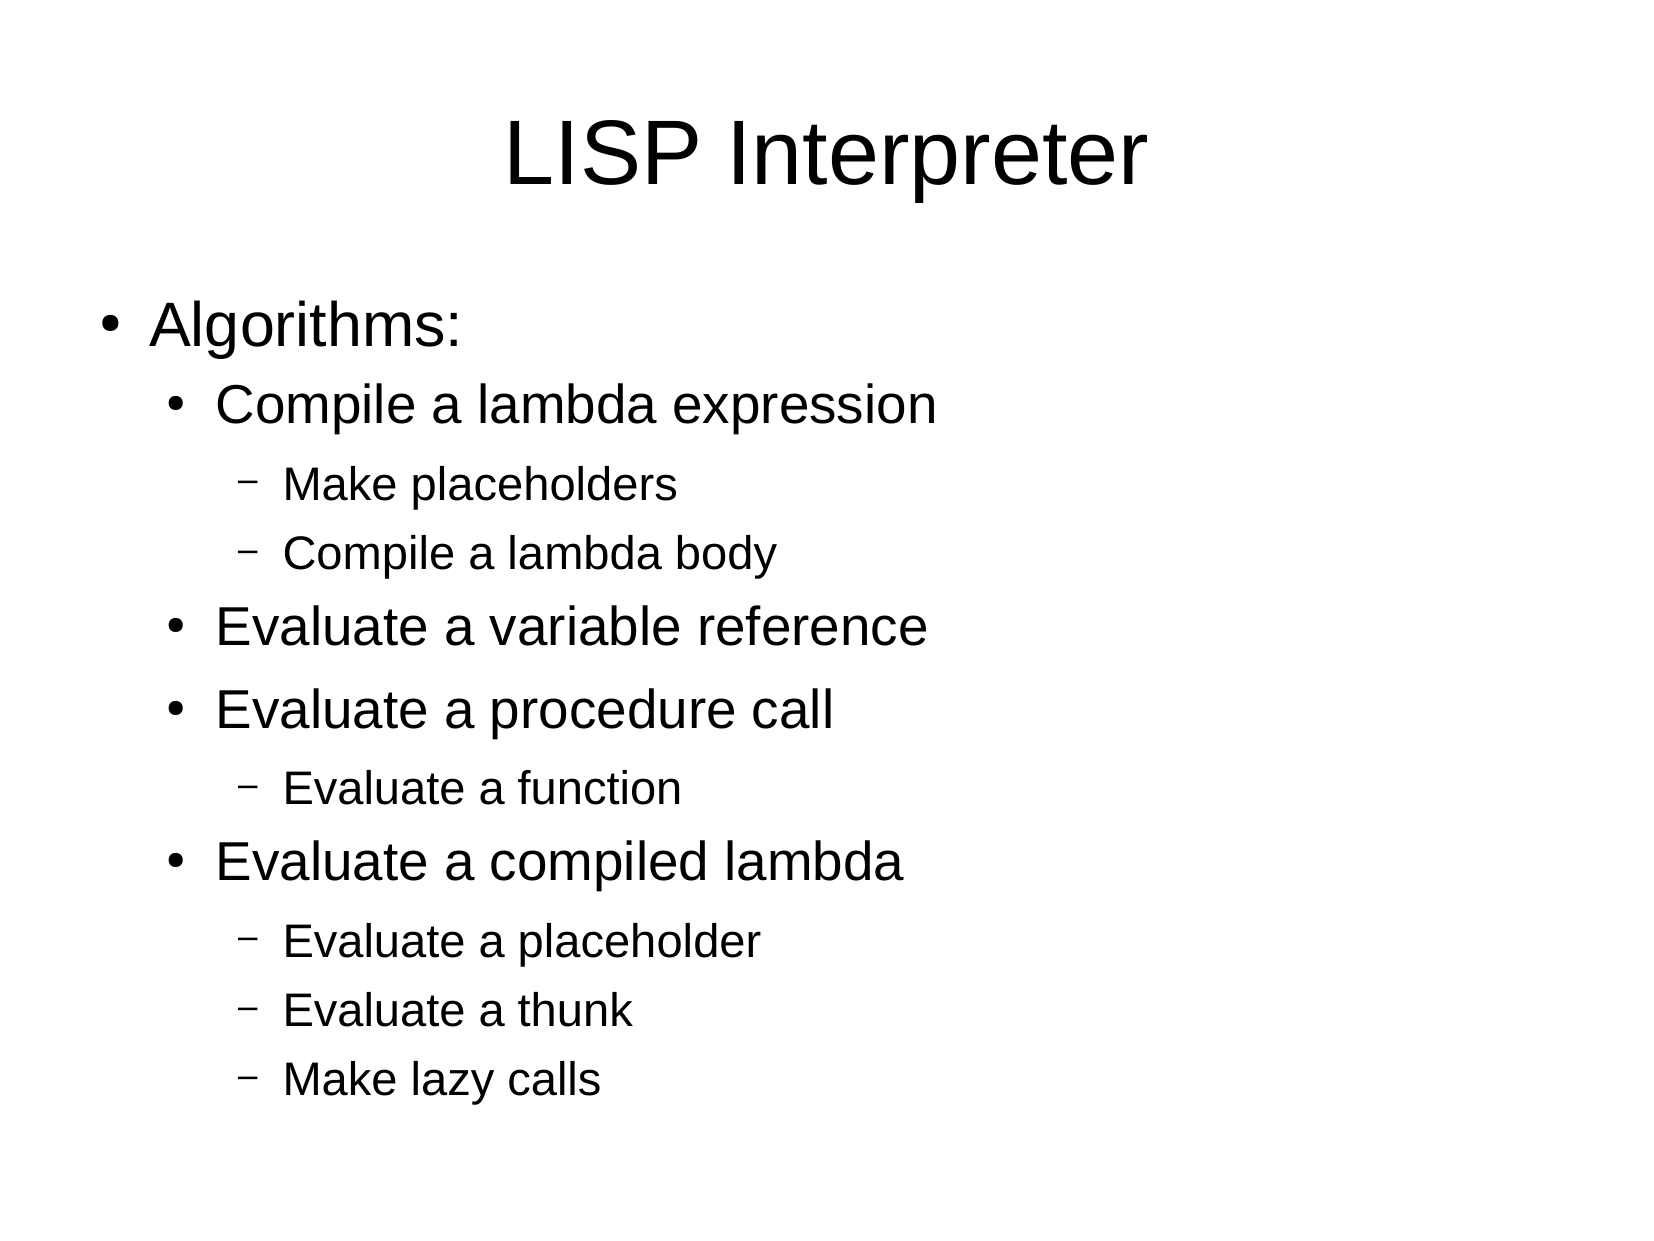

# LISP Interpreter
Algorithms:
Compile a lambda expression
Make placeholders
Compile a lambda body
Evaluate a variable reference
Evaluate a procedure call
Evaluate a function
Evaluate a compiled lambda
Evaluate a placeholder
Evaluate a thunk
Make lazy calls